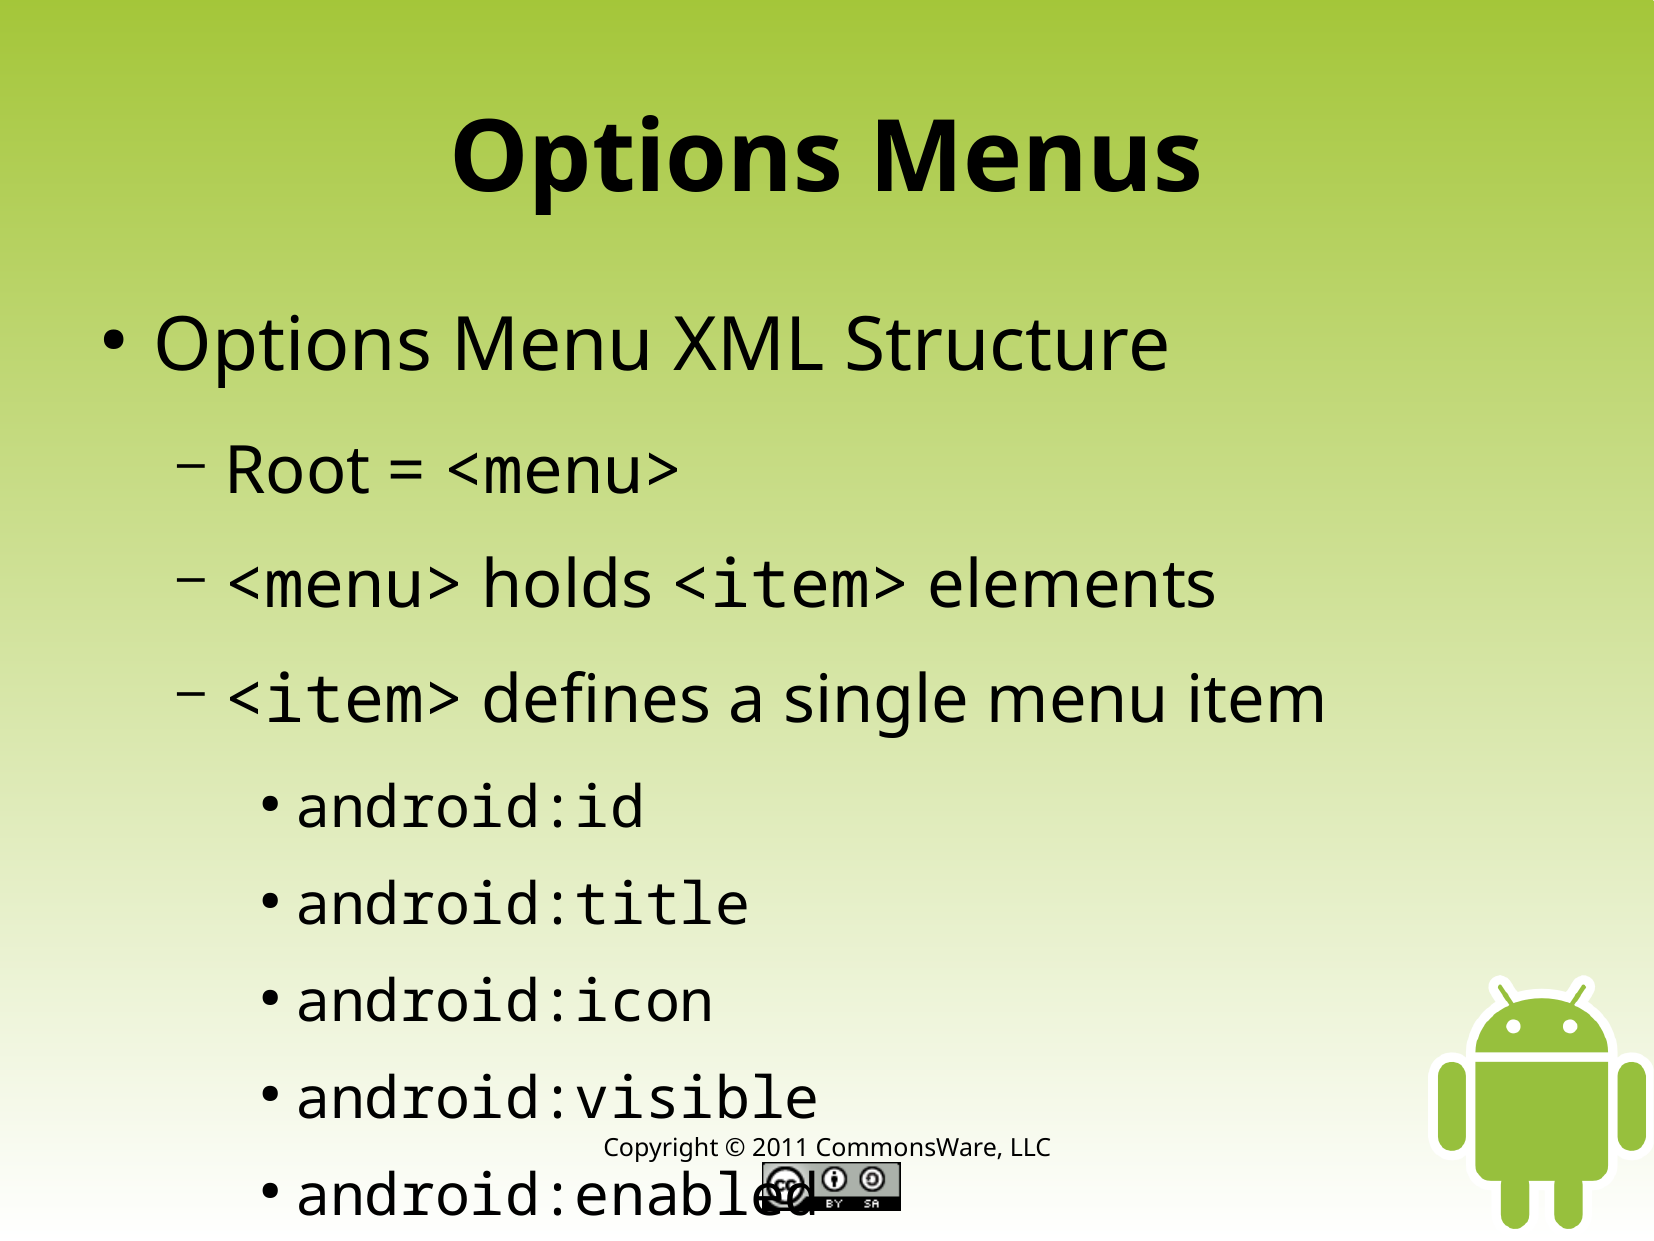

# Options Menus
Options Menu XML Structure
Root = <menu>
<menu> holds <item> elements
<item> defines a single menu item
android:id
android:title
android:icon
android:visible
android:enabled